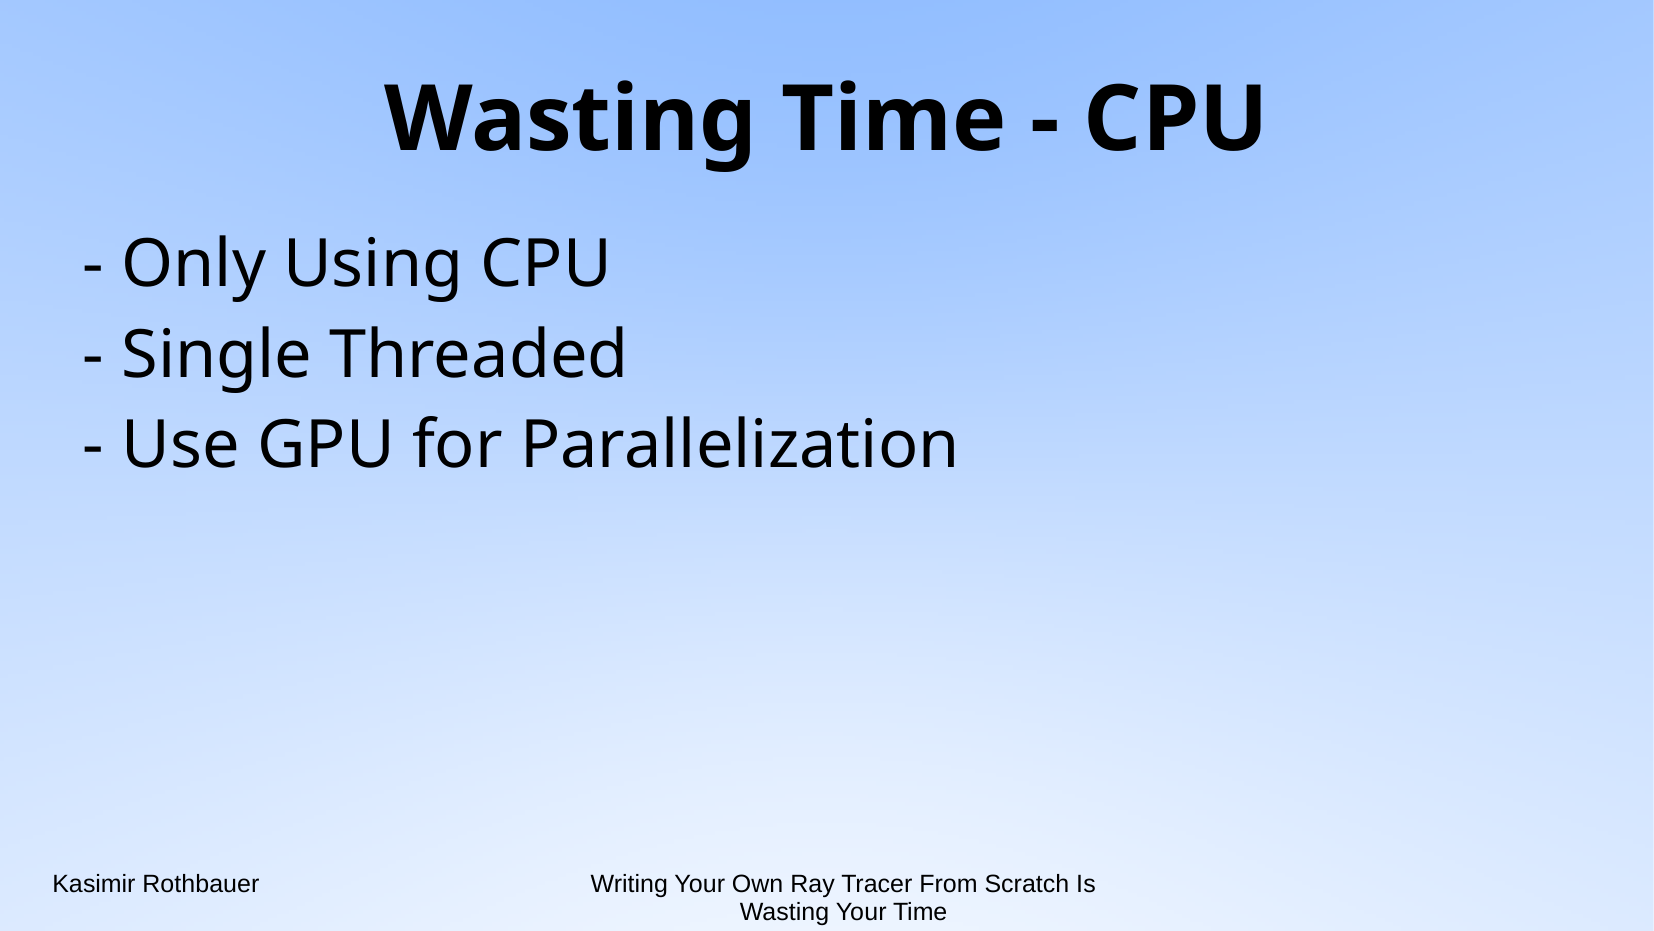

# Wasting Time - CPU
- Only Using CPU
- Single Threaded
- Use GPU for Parallelization
Writing Your Own Ray Tracer From Scratch Is Wasting Your Time
Kasimir Rothbauer